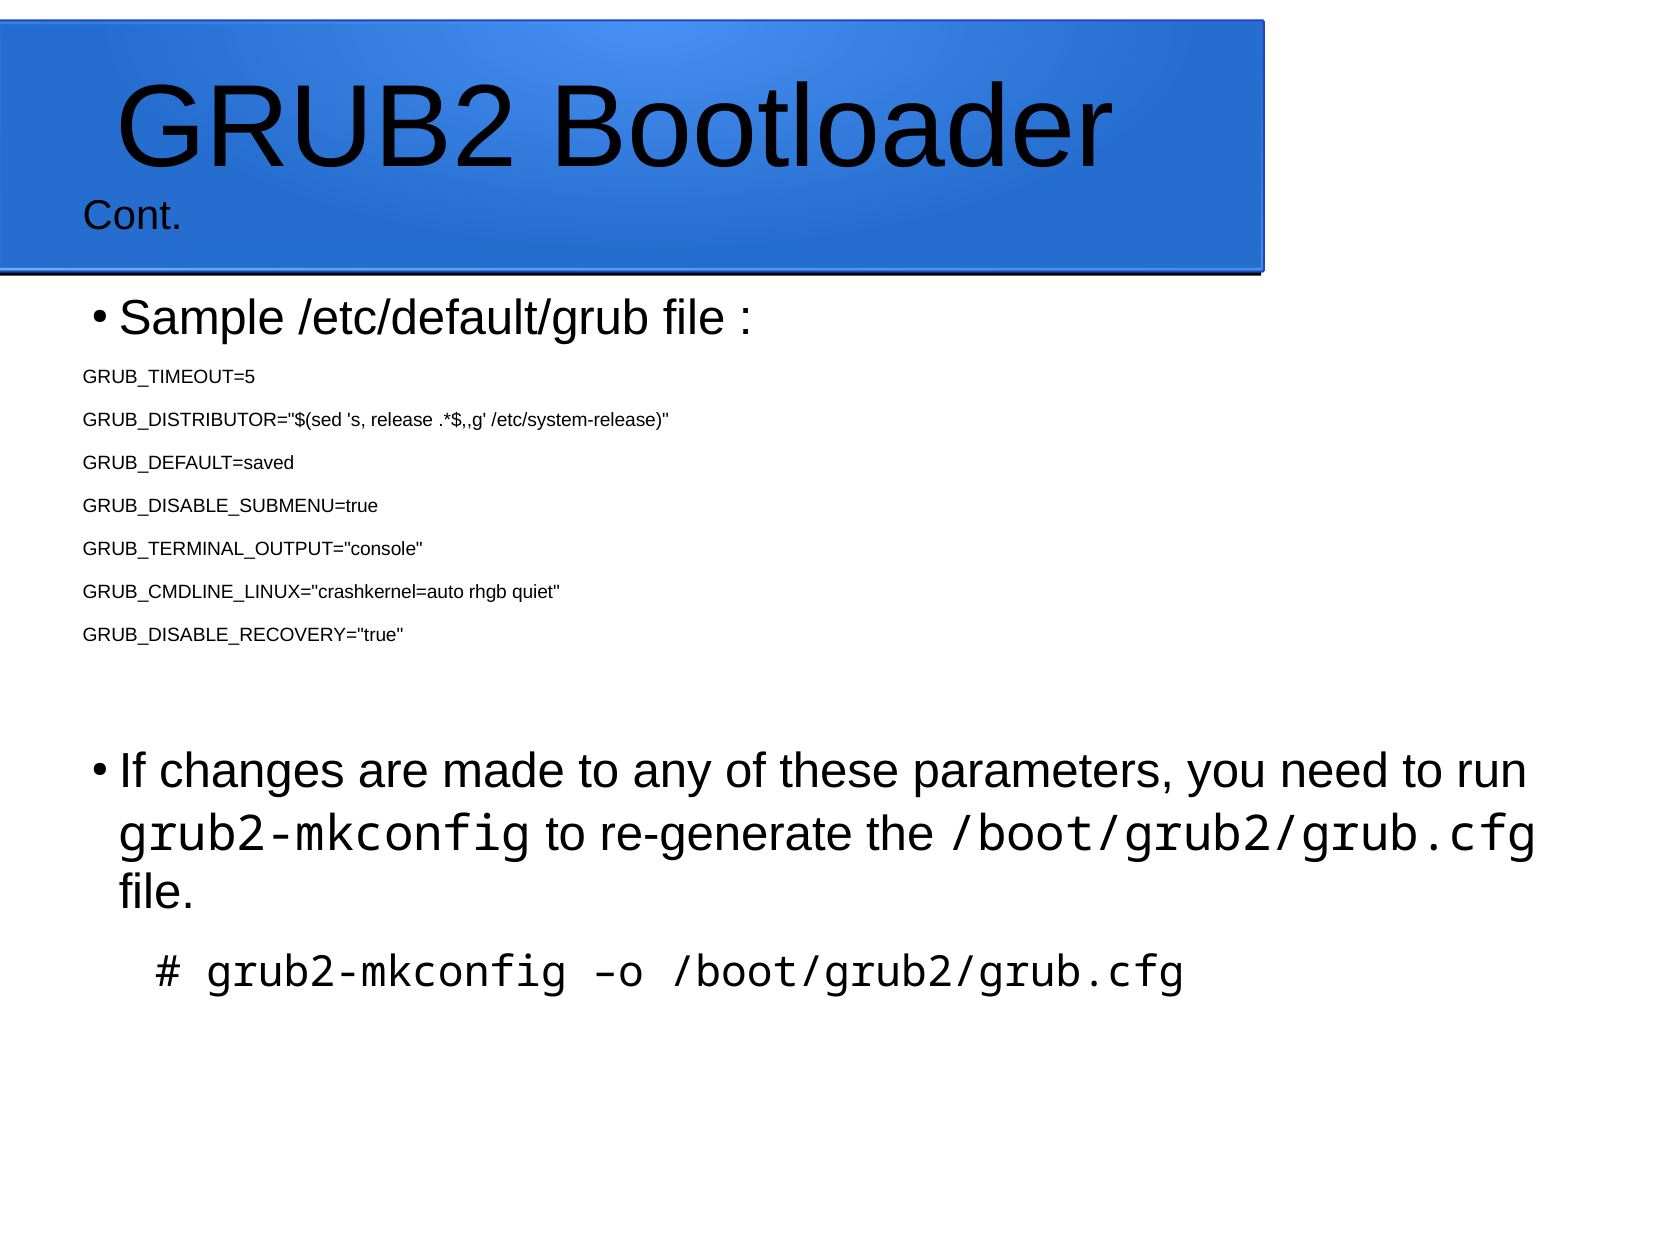

# GRUB2 Bootloader Cont.
Sample /etc/default/grub file :
GRUB_TIMEOUT=5
GRUB_DISTRIBUTOR="$(sed 's, release .*$,,g' /etc/system-release)"
GRUB_DEFAULT=saved
GRUB_DISABLE_SUBMENU=true
GRUB_TERMINAL_OUTPUT="console"
GRUB_CMDLINE_LINUX="crashkernel=auto rhgb quiet"
GRUB_DISABLE_RECOVERY="true"
If changes are made to any of these parameters, you need to run grub2-mkconfig to re-generate the /boot/grub2/grub.cfg file.
# grub2-mkconfig –o /boot/grub2/grub.cfg